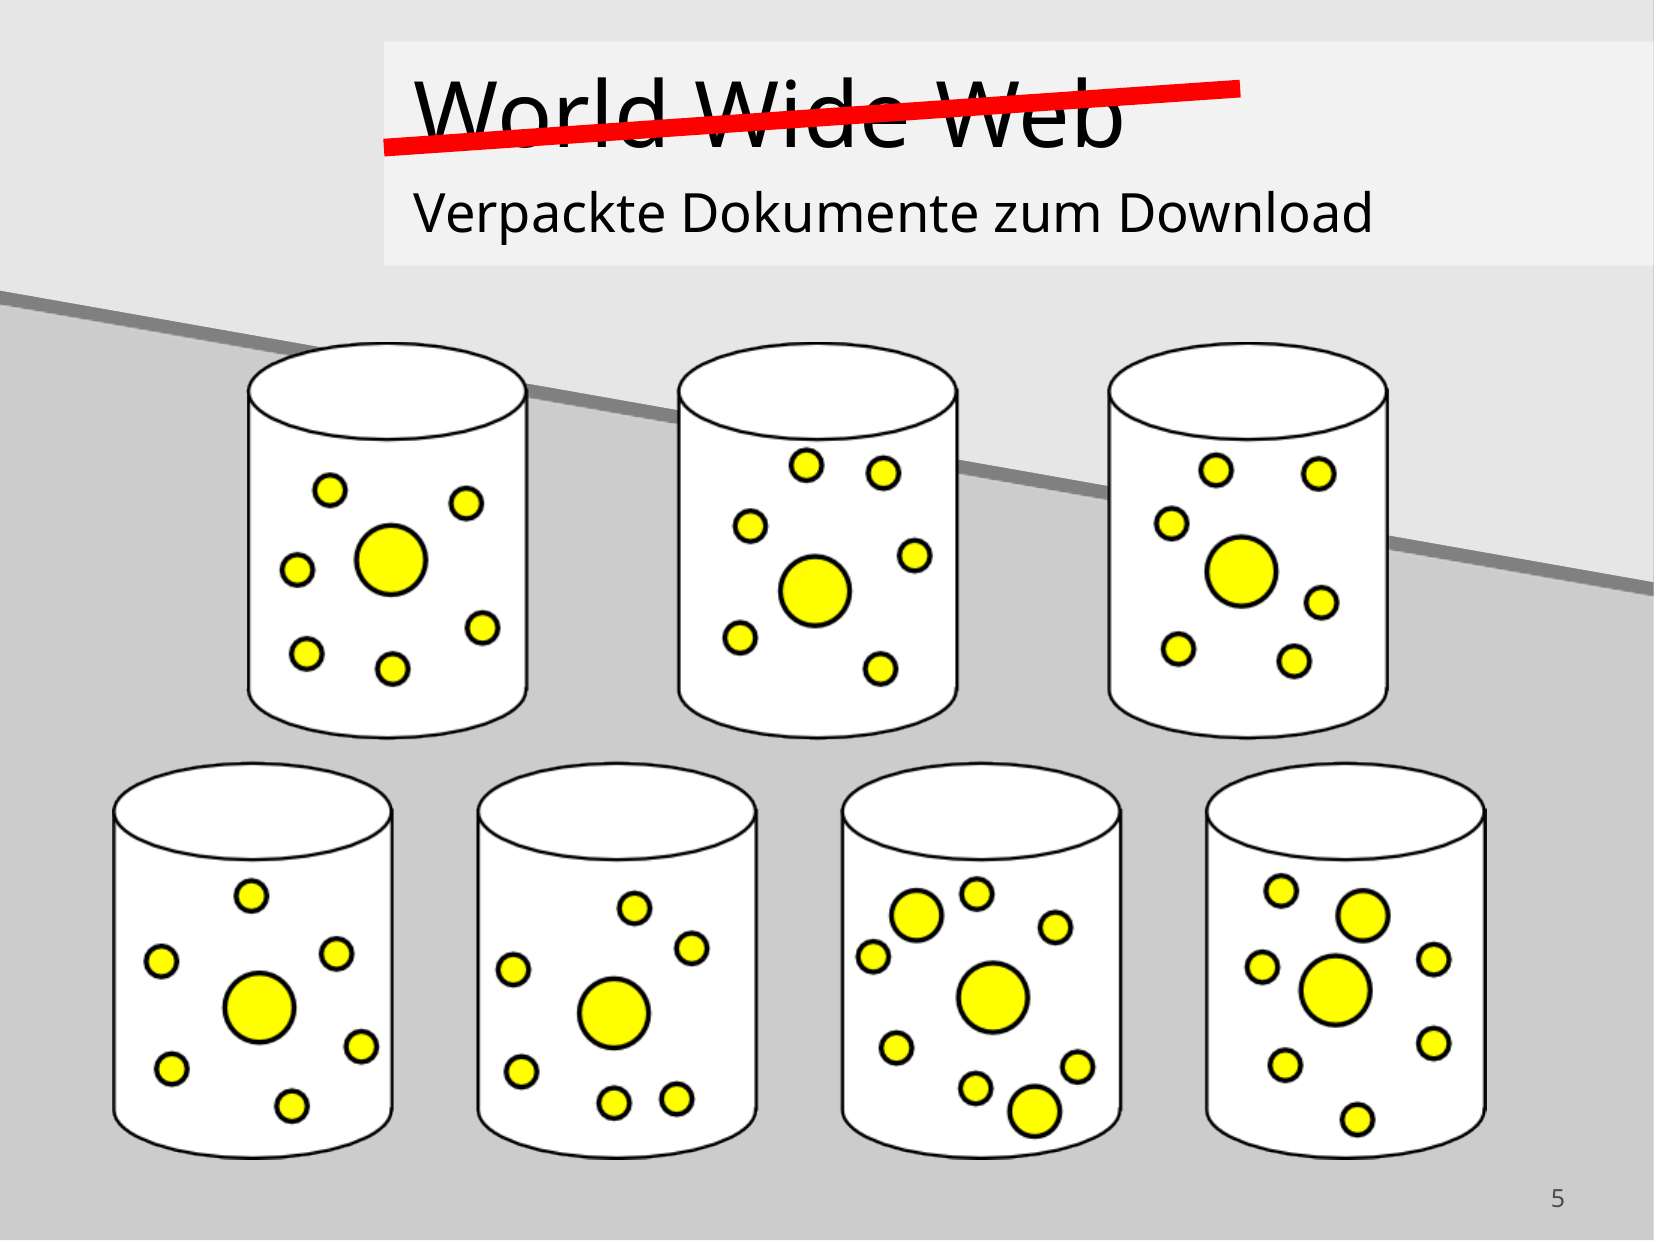

# World Wide Web Verpackte Dokumente zum Download